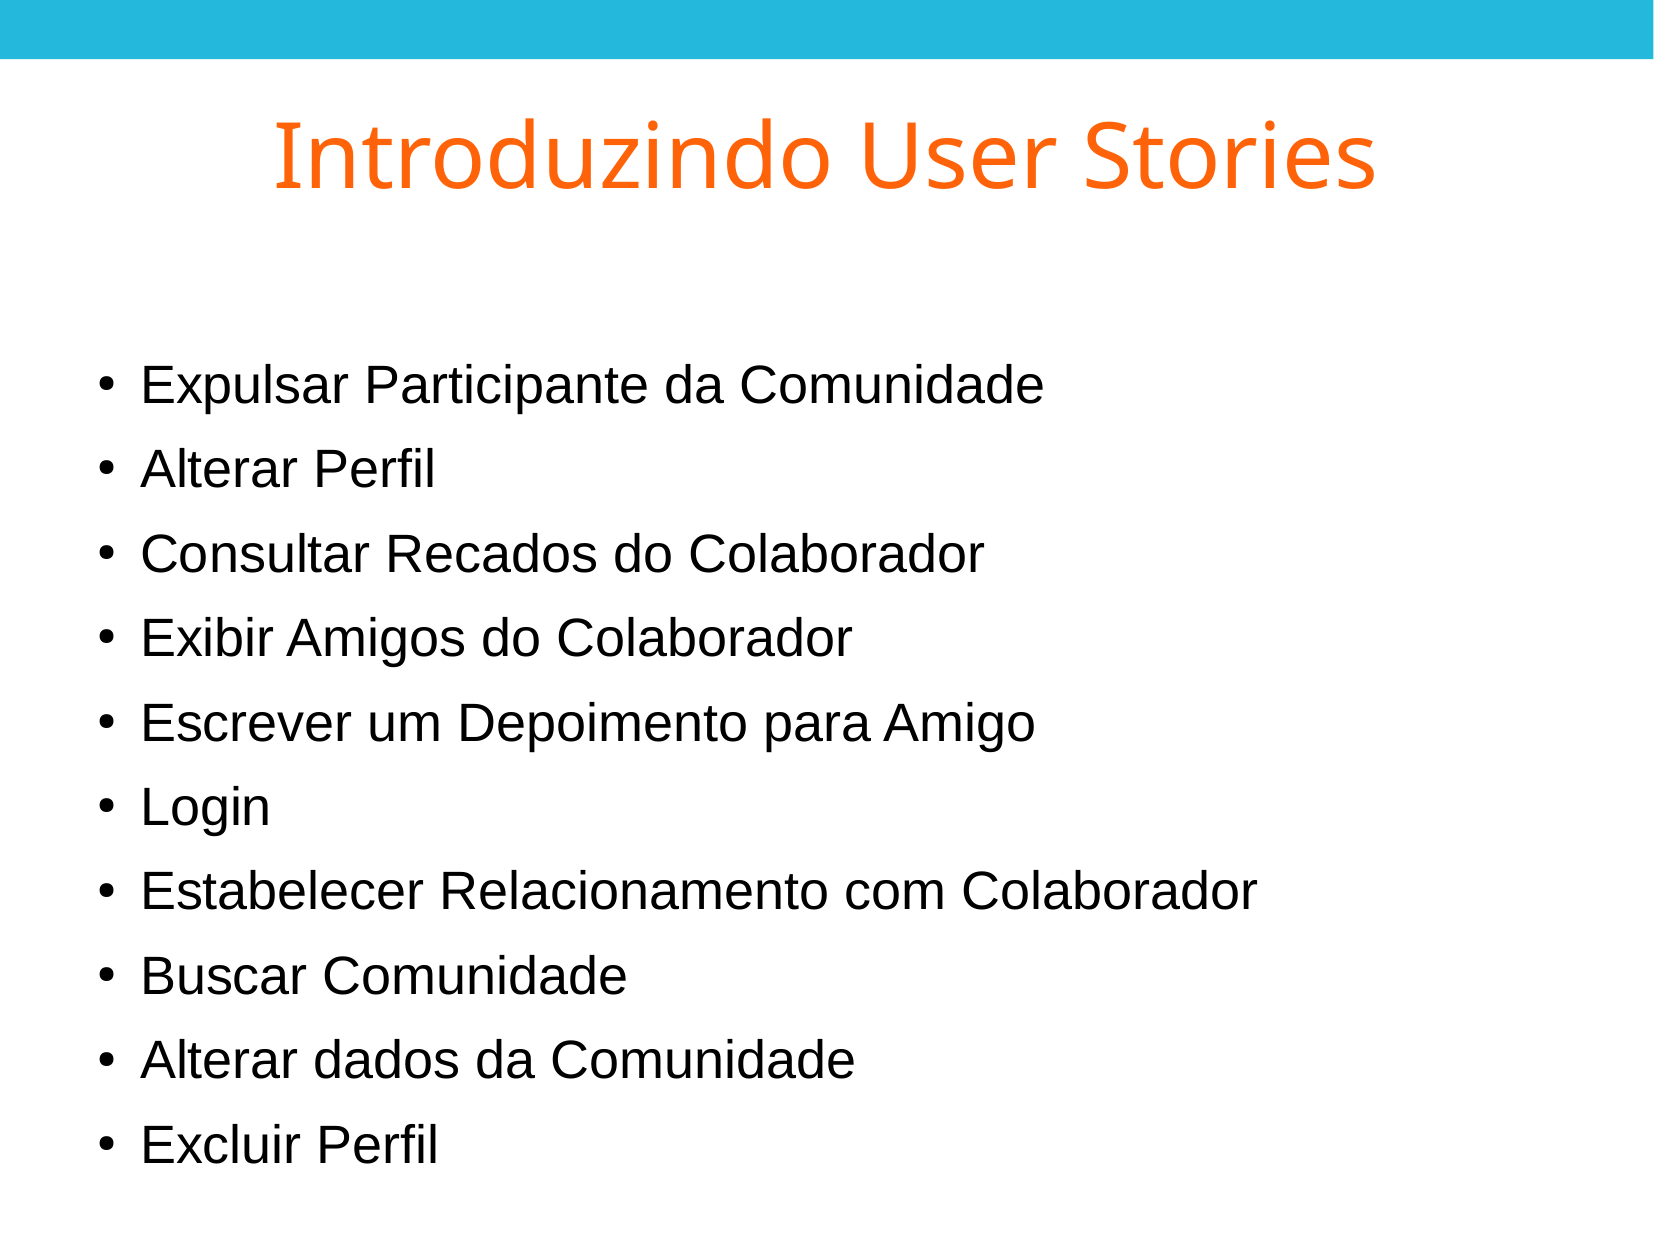

# Introduzindo User Stories
Expulsar Participante da Comunidade
Alterar Perfil
Consultar Recados do Colaborador
Exibir Amigos do Colaborador
Escrever um Depoimento para Amigo
Login
Estabelecer Relacionamento com Colaborador
Buscar Comunidade
Alterar dados da Comunidade
Excluir Perfil